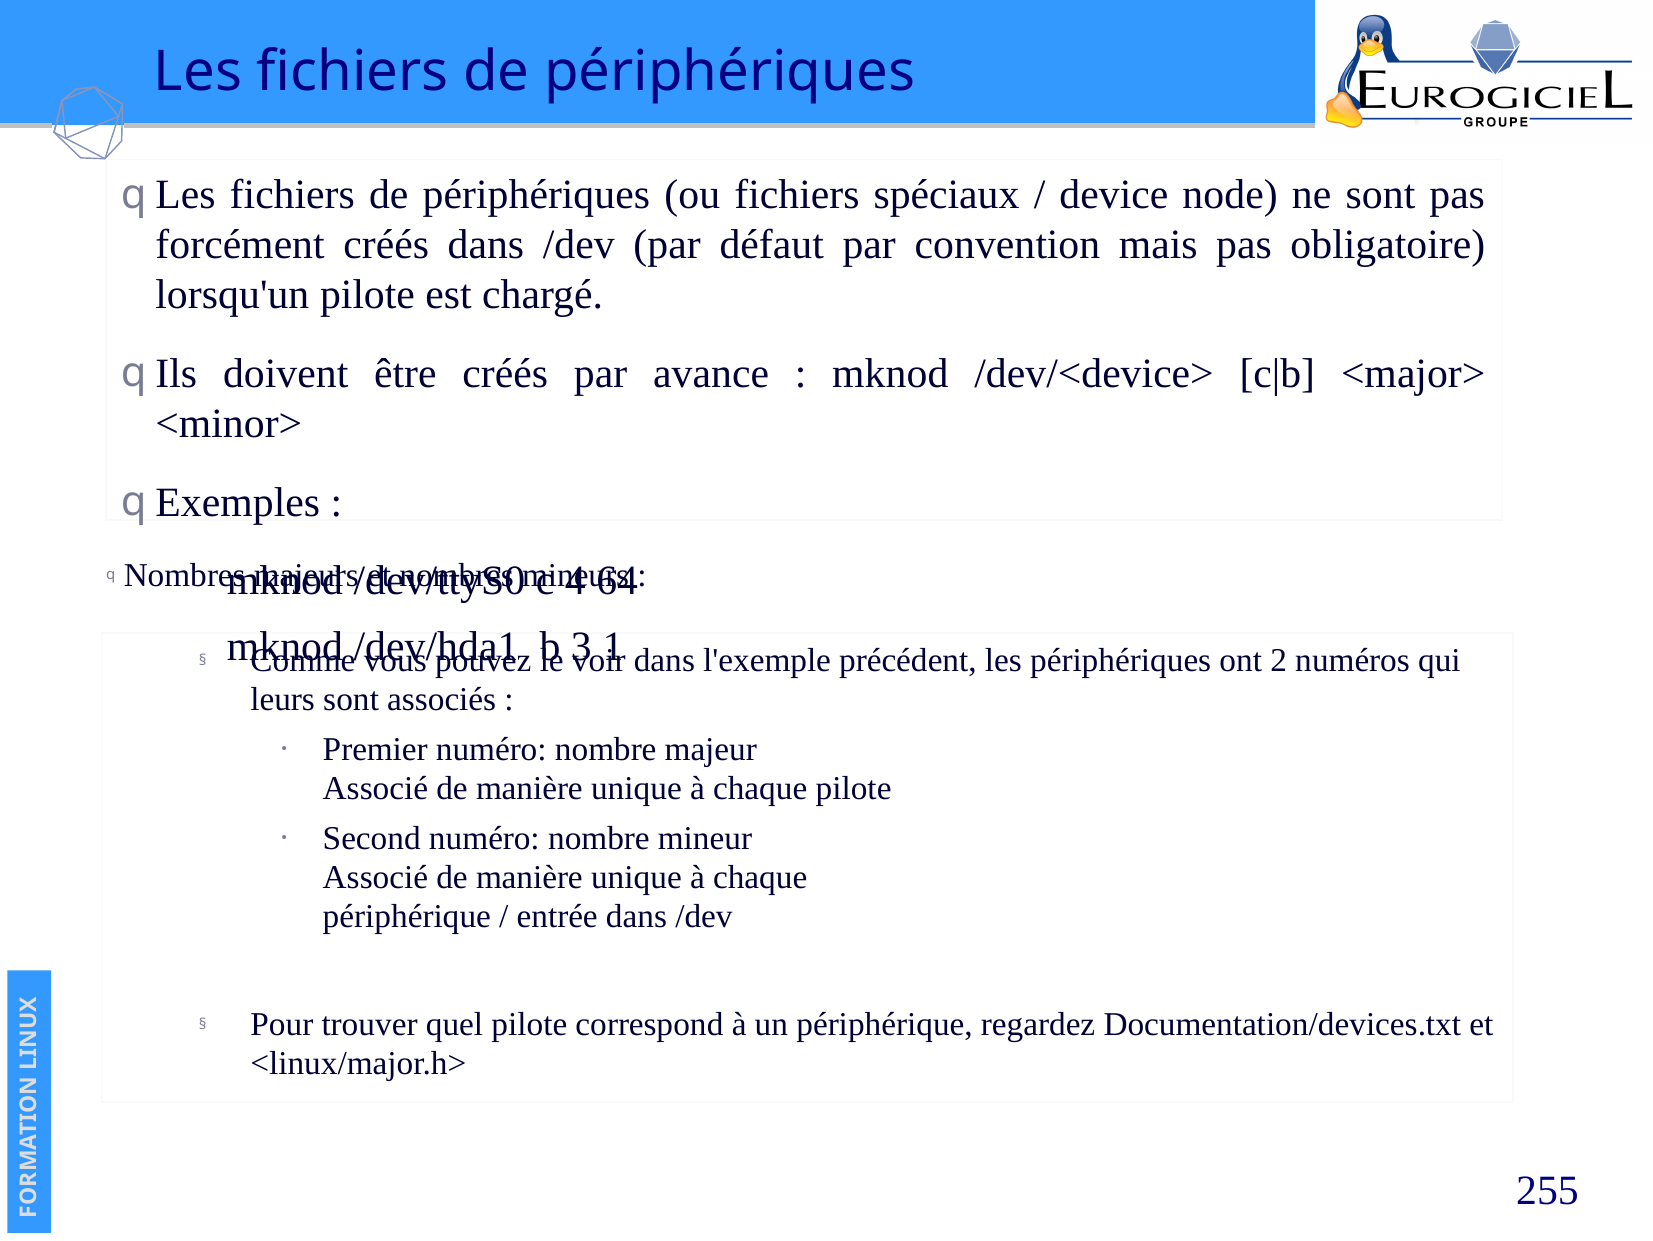

Les fichiers de périphériques
Les fichiers de périphériques (ou fichiers spéciaux / device node) ne sont pas forcément créés dans /dev (par défaut par convention mais pas obligatoire) lorsqu'un pilote est chargé.
Ils doivent être créés par avance : mknod /dev/<device> [c|b] <major> <minor>
Exemples :
mknod /dev/ttyS0 c 4 64
mknod /dev/hda1 b 3 1
# Nombres majeurs et nombres mineurs :
Comme vous pouvez le voir dans l'exemple précédent, les périphériques ont 2 numéros qui leurs sont associés :
Premier numéro: nombre majeur
Associé de manière unique à chaque pilote
Second numéro: nombre mineur
Associé de manière unique à chaque
périphérique / entrée dans /dev
Pour trouver quel pilote correspond à un périphérique, regardez Documentation/devices.txt et <linux/major.h>